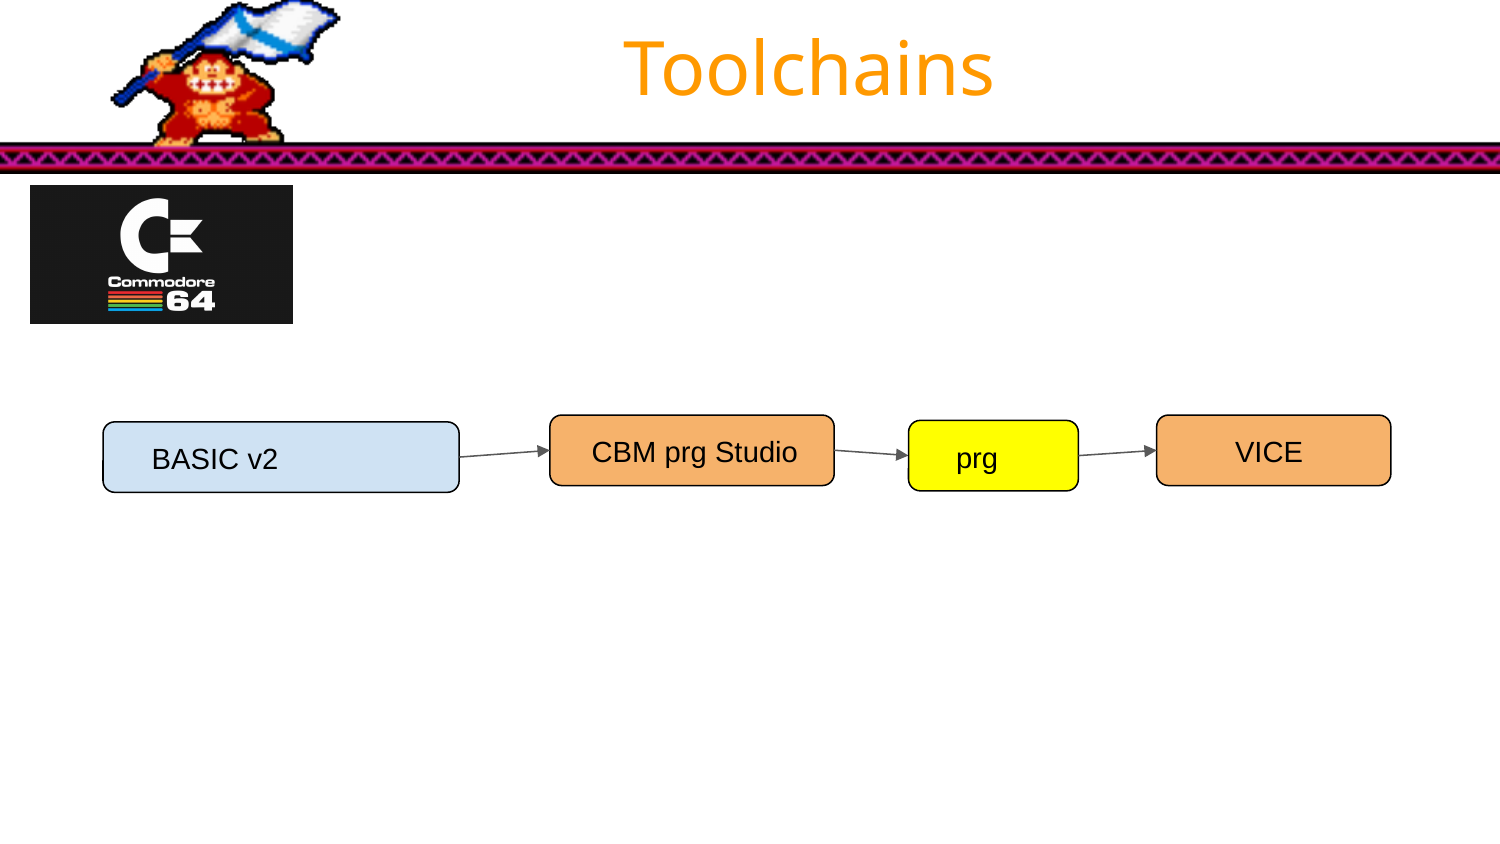

# Toolchains
CBM prg Studio
 VICE
 prg
BASIC v2
 spriteSX